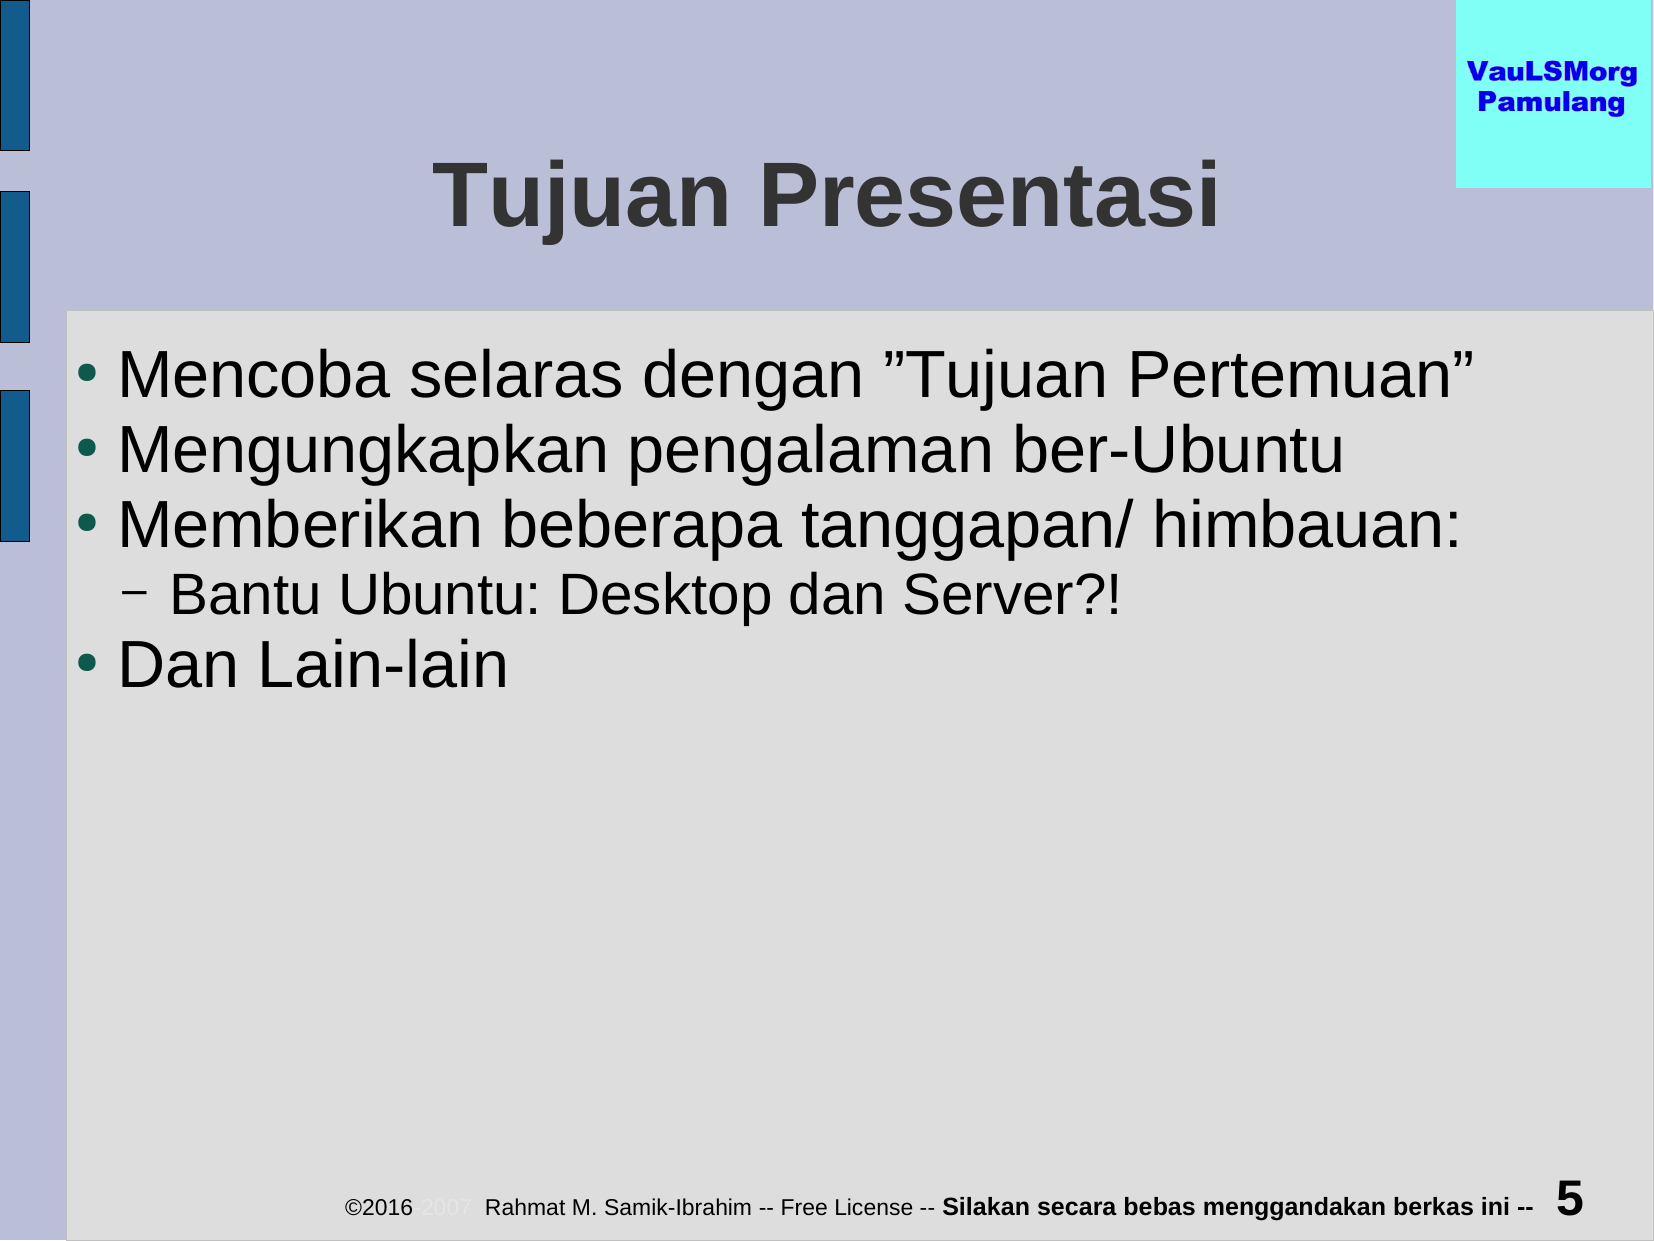

# Tujuan Presentasi
 Mencoba selaras dengan ”Tujuan Pertemuan”
 Mengungkapkan pengalaman ber-Ubuntu
 Memberikan beberapa tanggapan/ himbauan:
Bantu Ubuntu: Desktop dan Server?!
 Dan Lain-lain